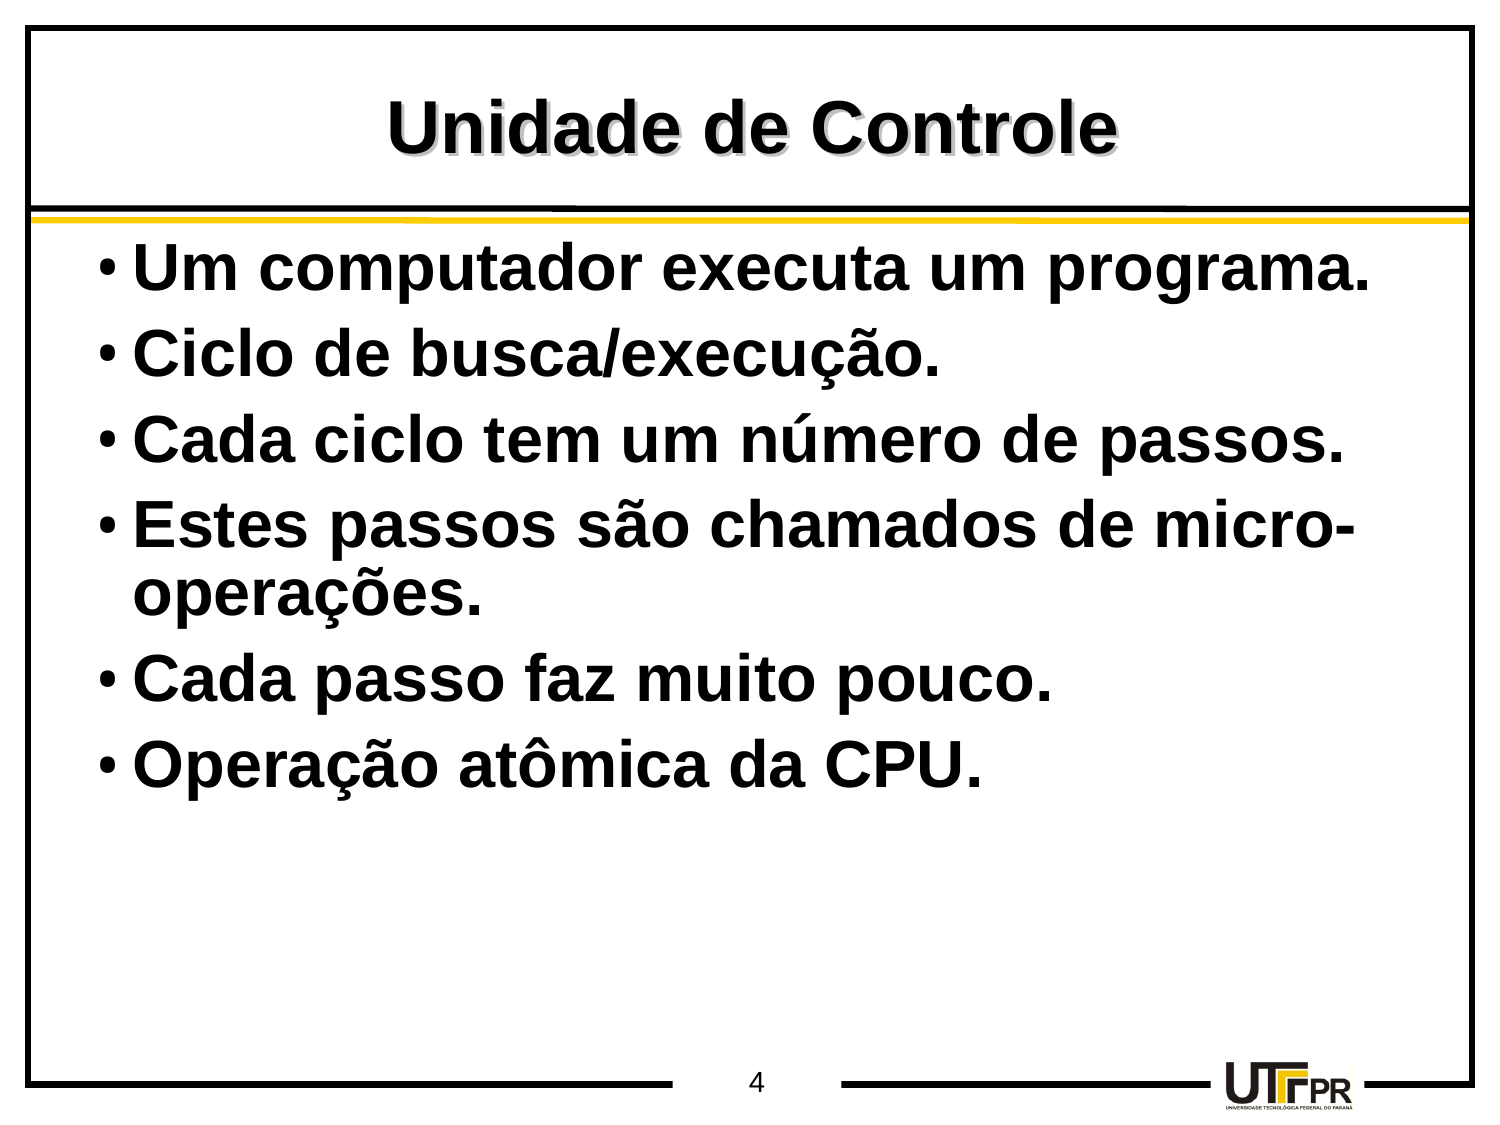

Unidade de Controle
# Um computador executa um programa.
Ciclo de busca/execução.
Cada ciclo tem um número de passos.
Estes passos são chamados de micro-operações.
Cada passo faz muito pouco.
Operação atômica da CPU.